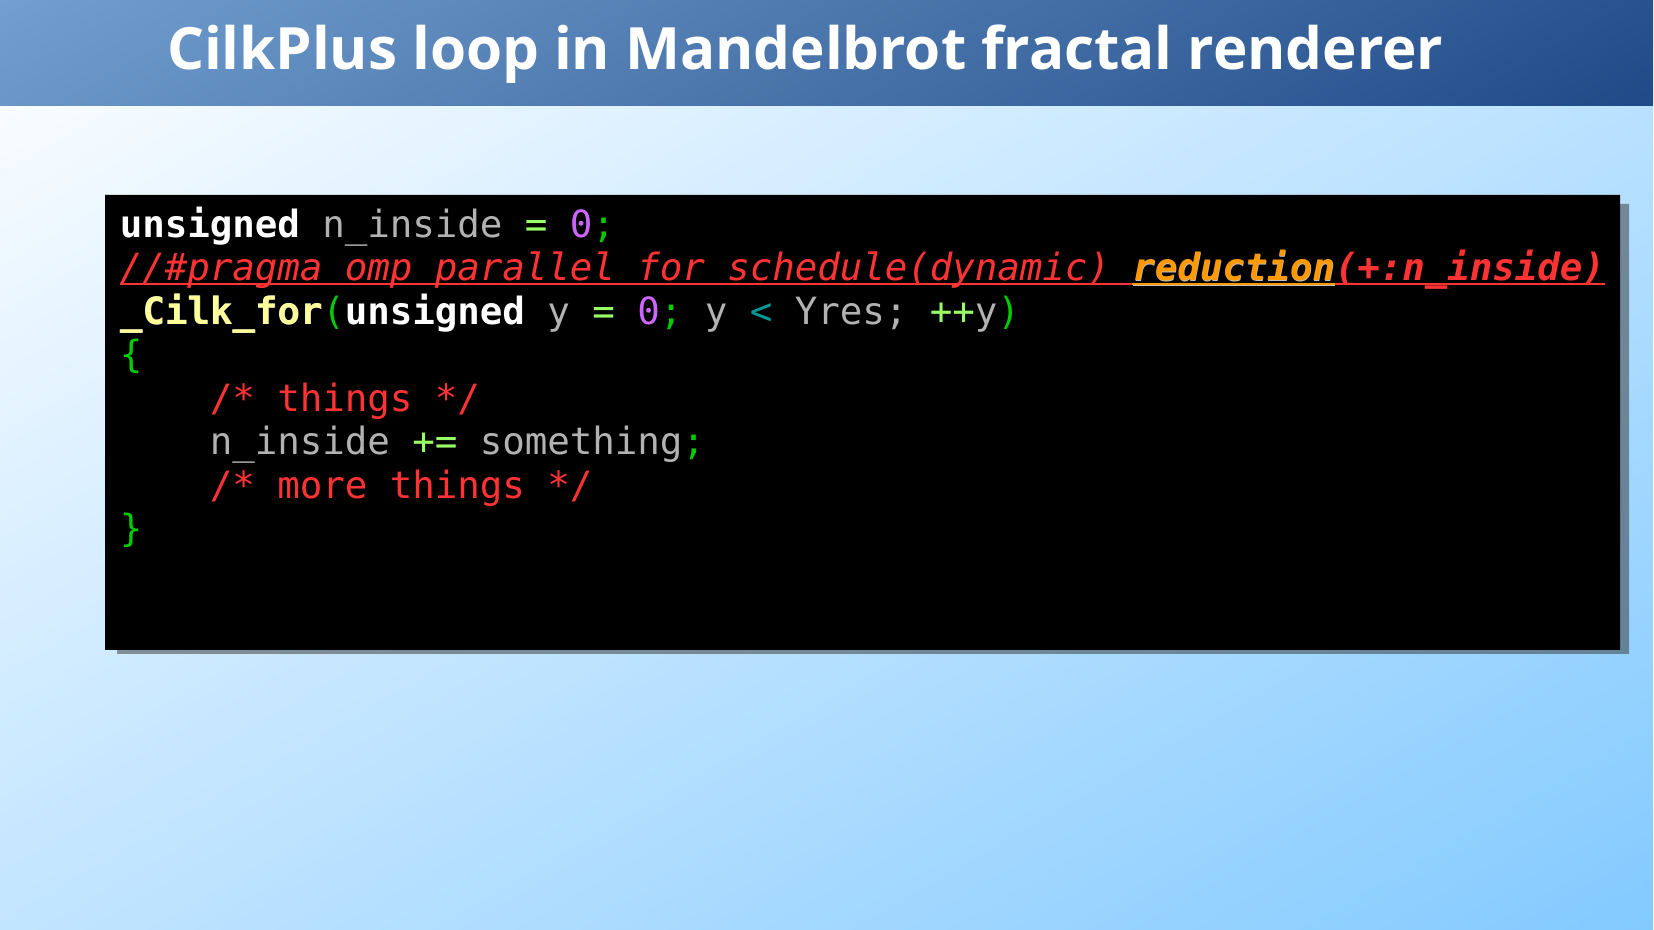

CilkPlus loop in Mandelbrot fractal renderer
unsigned n_inside = 0;
//#pragma omp parallel for schedule(dynamic) reduction(+:n_inside)
_Cilk_for(unsigned y = 0; y < Yres; ++y)
{
 /* things */
 n_inside += something;
 /* more things */
}